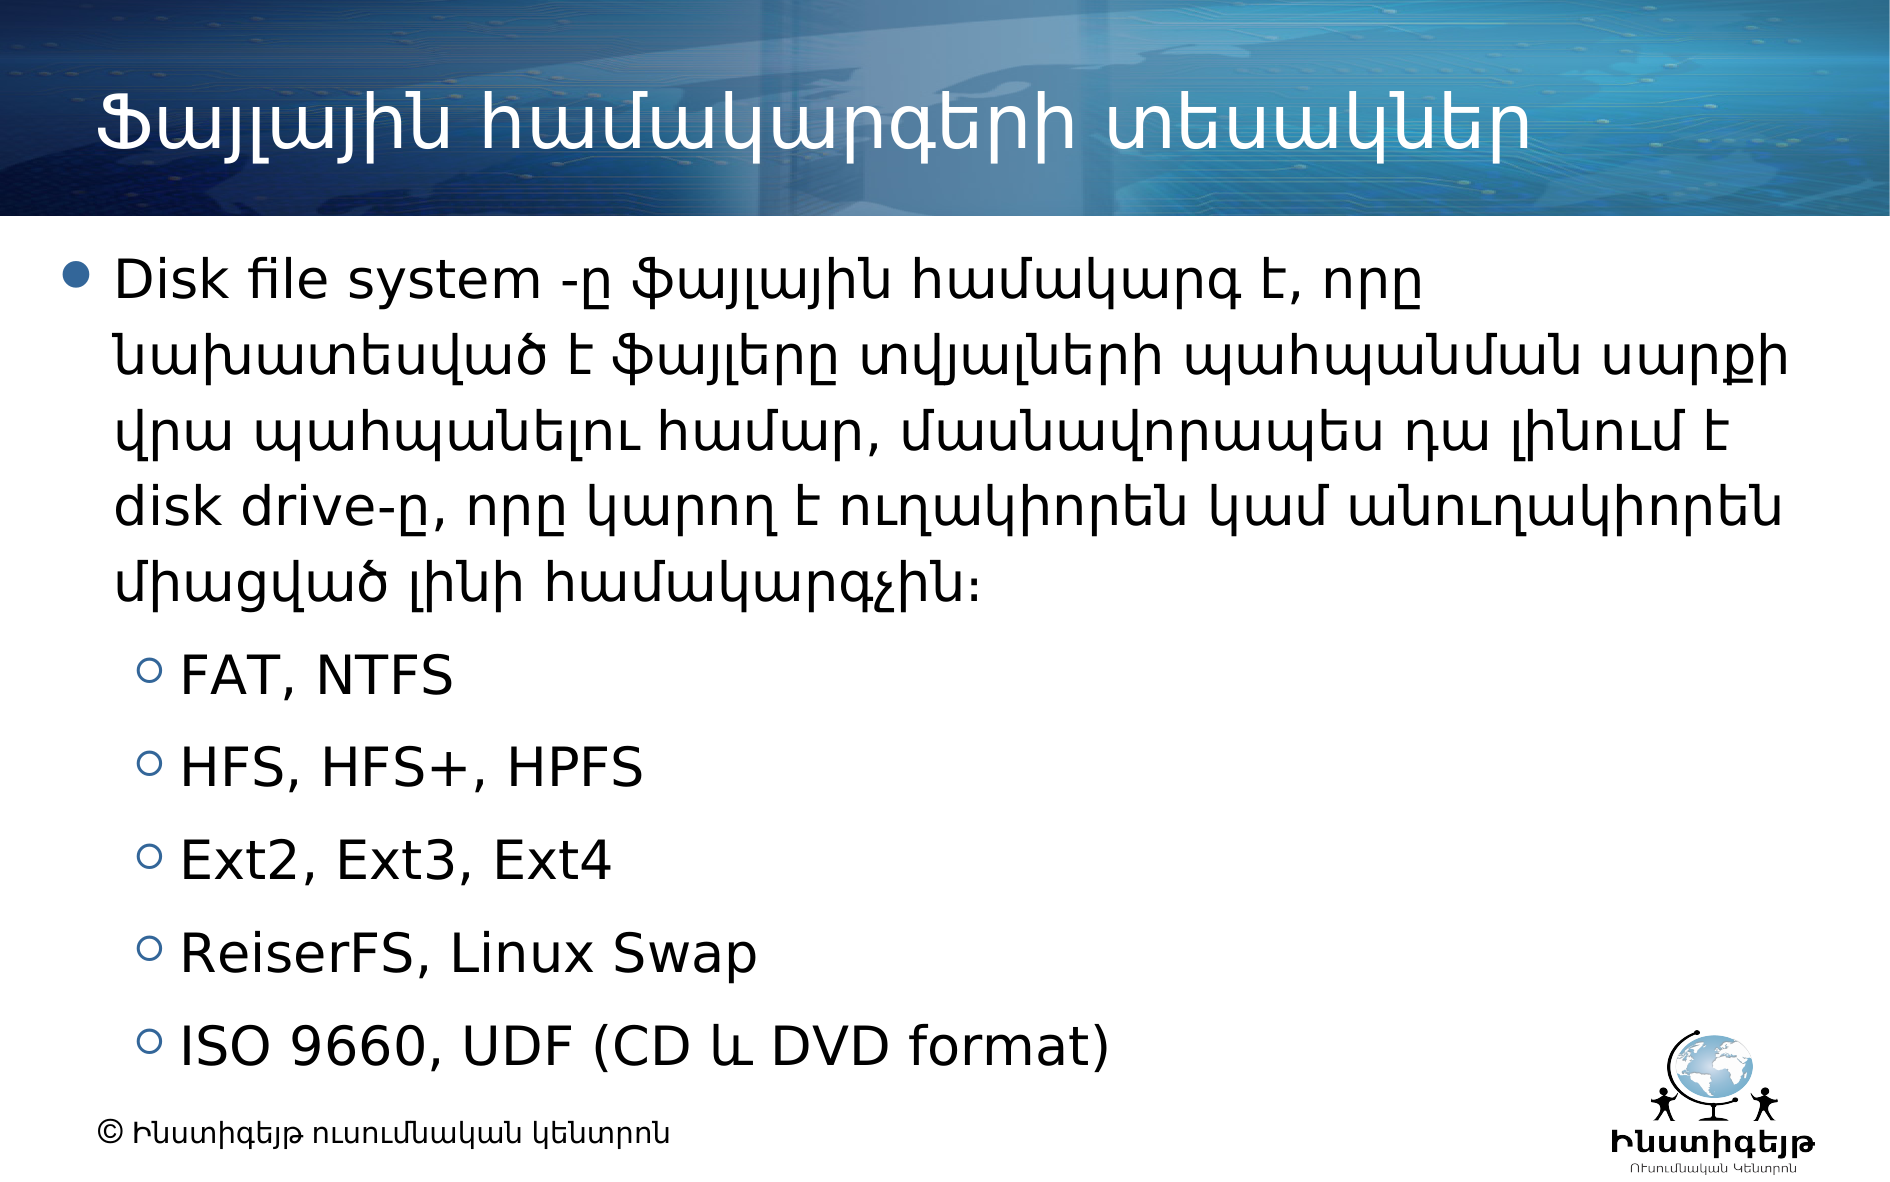

# Ֆայլային համակարգերի տեսակներ
Disk file system -ը ֆայլային համակարգ է, որը նախատեսված է ֆայլերը տվյալների պահպանման սարքի վրա պահպանելու համար, մասնավորապես դա լինում է disk drive-ը, որը կարող է ուղակիորեն կամ անուղակիորեն միացված լինի համակարգչին։
FAT, NTFS
HFS, HFS+, HPFS
Ext2, Ext3, Ext4
ReiserFS, Linux Swap
ISO 9660, UDF (CD և DVD format)